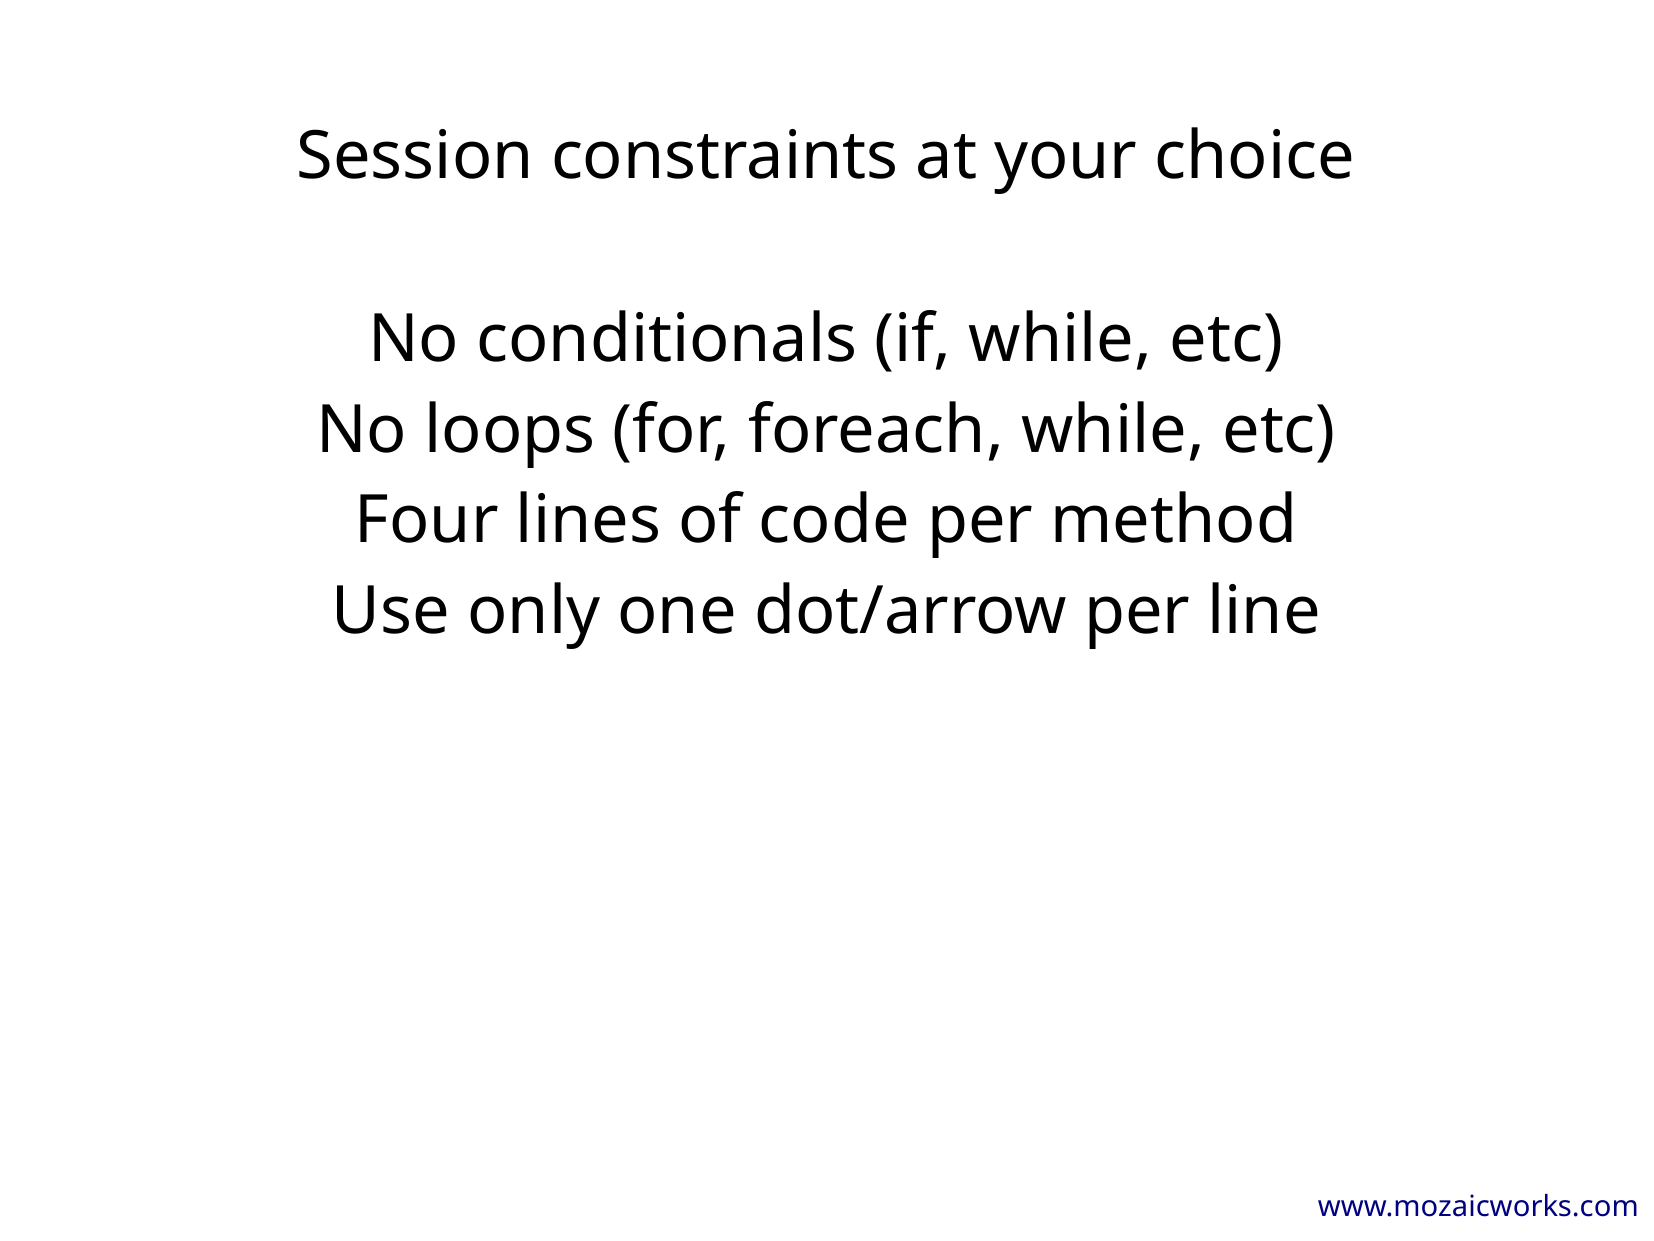

# Session constraints at your choice
No conditionals (if, while, etc)
No loops (for, foreach, while, etc)
Four lines of code per method
Use only one dot/arrow per line
www.mozaicworks.com